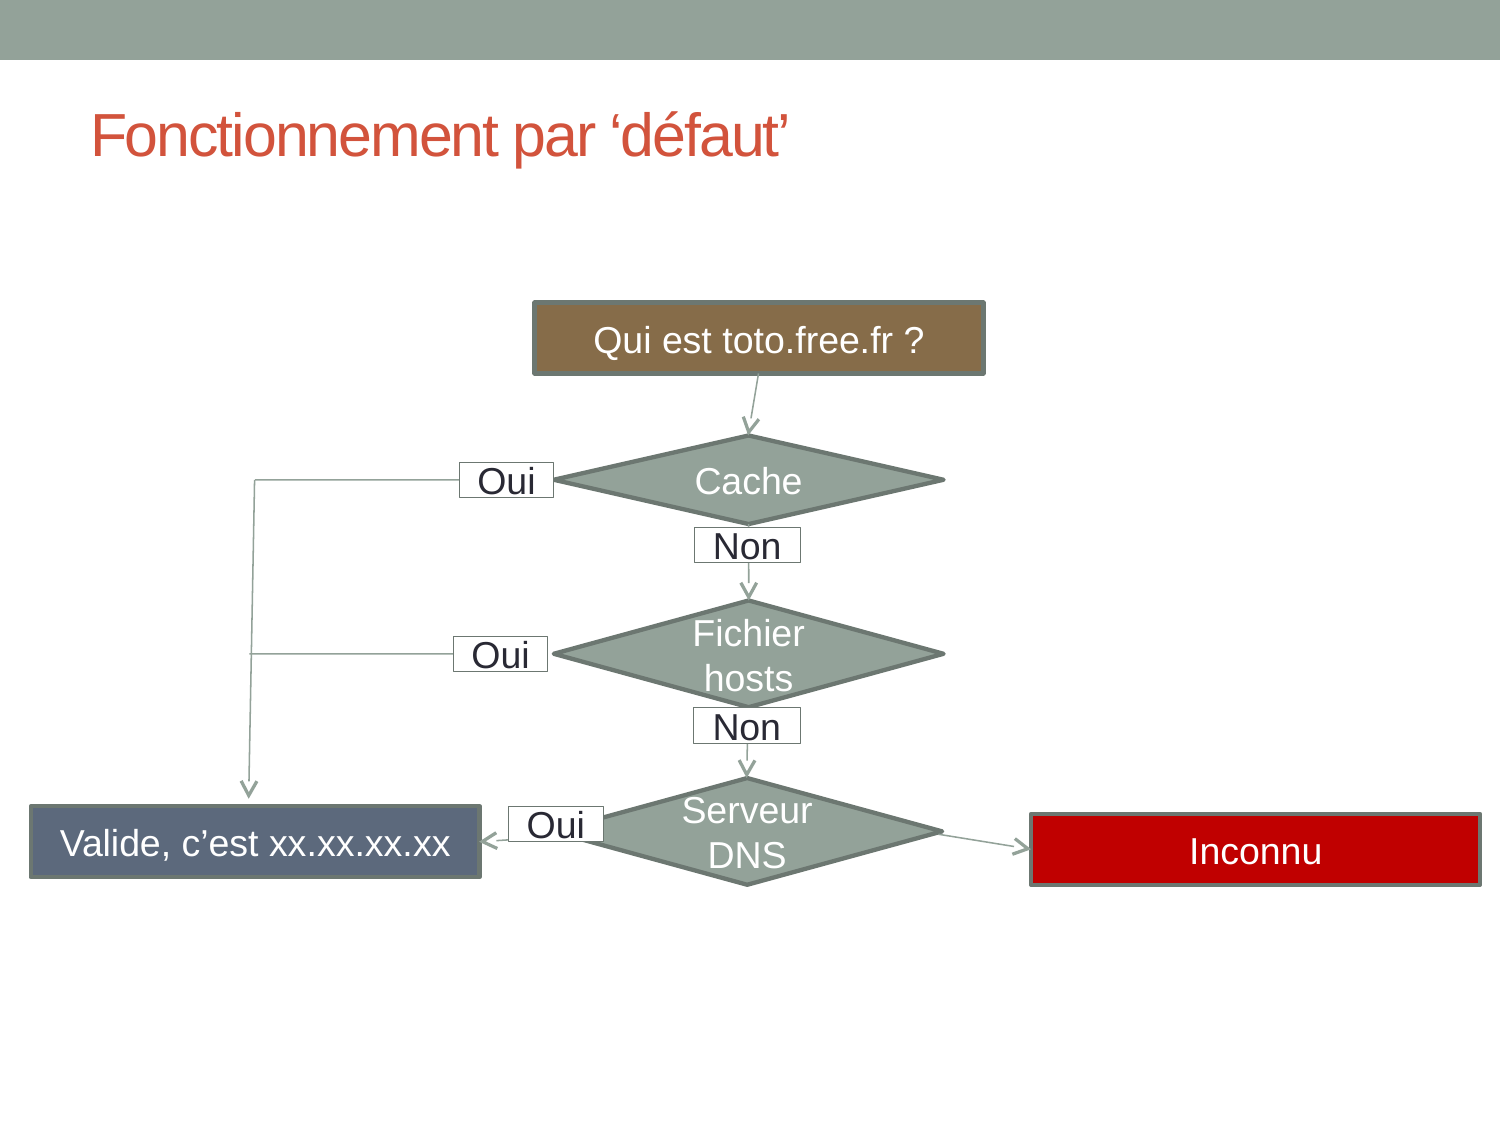

# Fonctionnement par ‘défaut’
Qui est toto.free.fr ?
Cache
Oui
Non
Fichier hosts
Oui
Non
Serveur DNS
Oui
Valide, c’est xx.xx.xx.xx
Inconnu